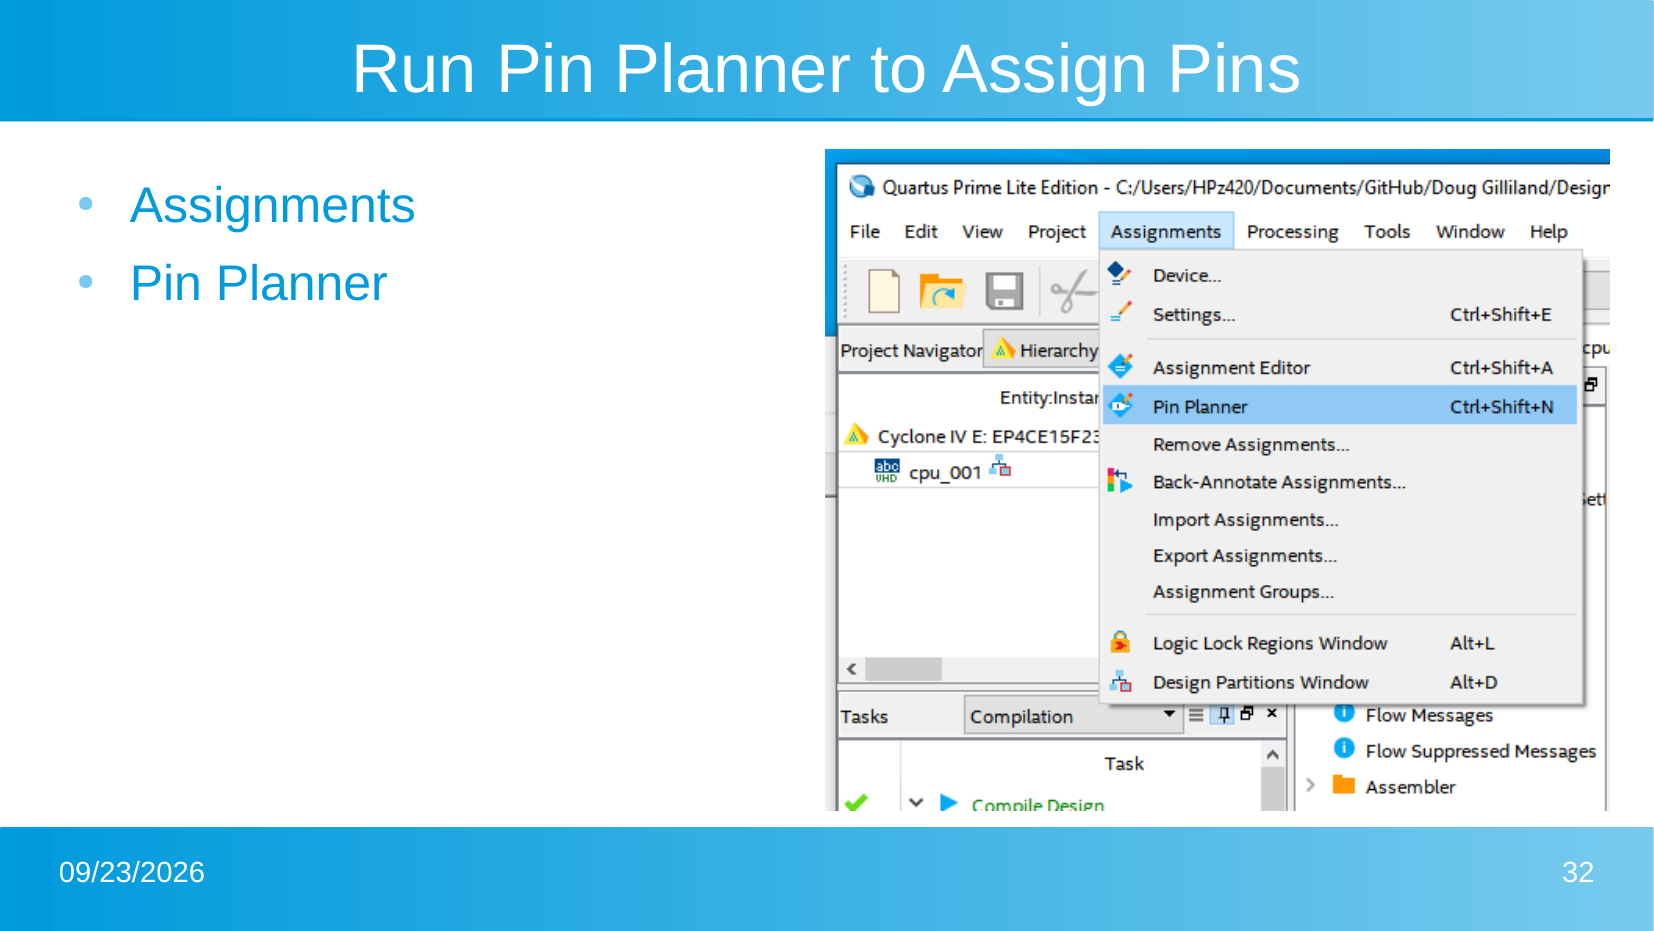

# Run Pin Planner to Assign Pins
Assignments
Pin Planner
32